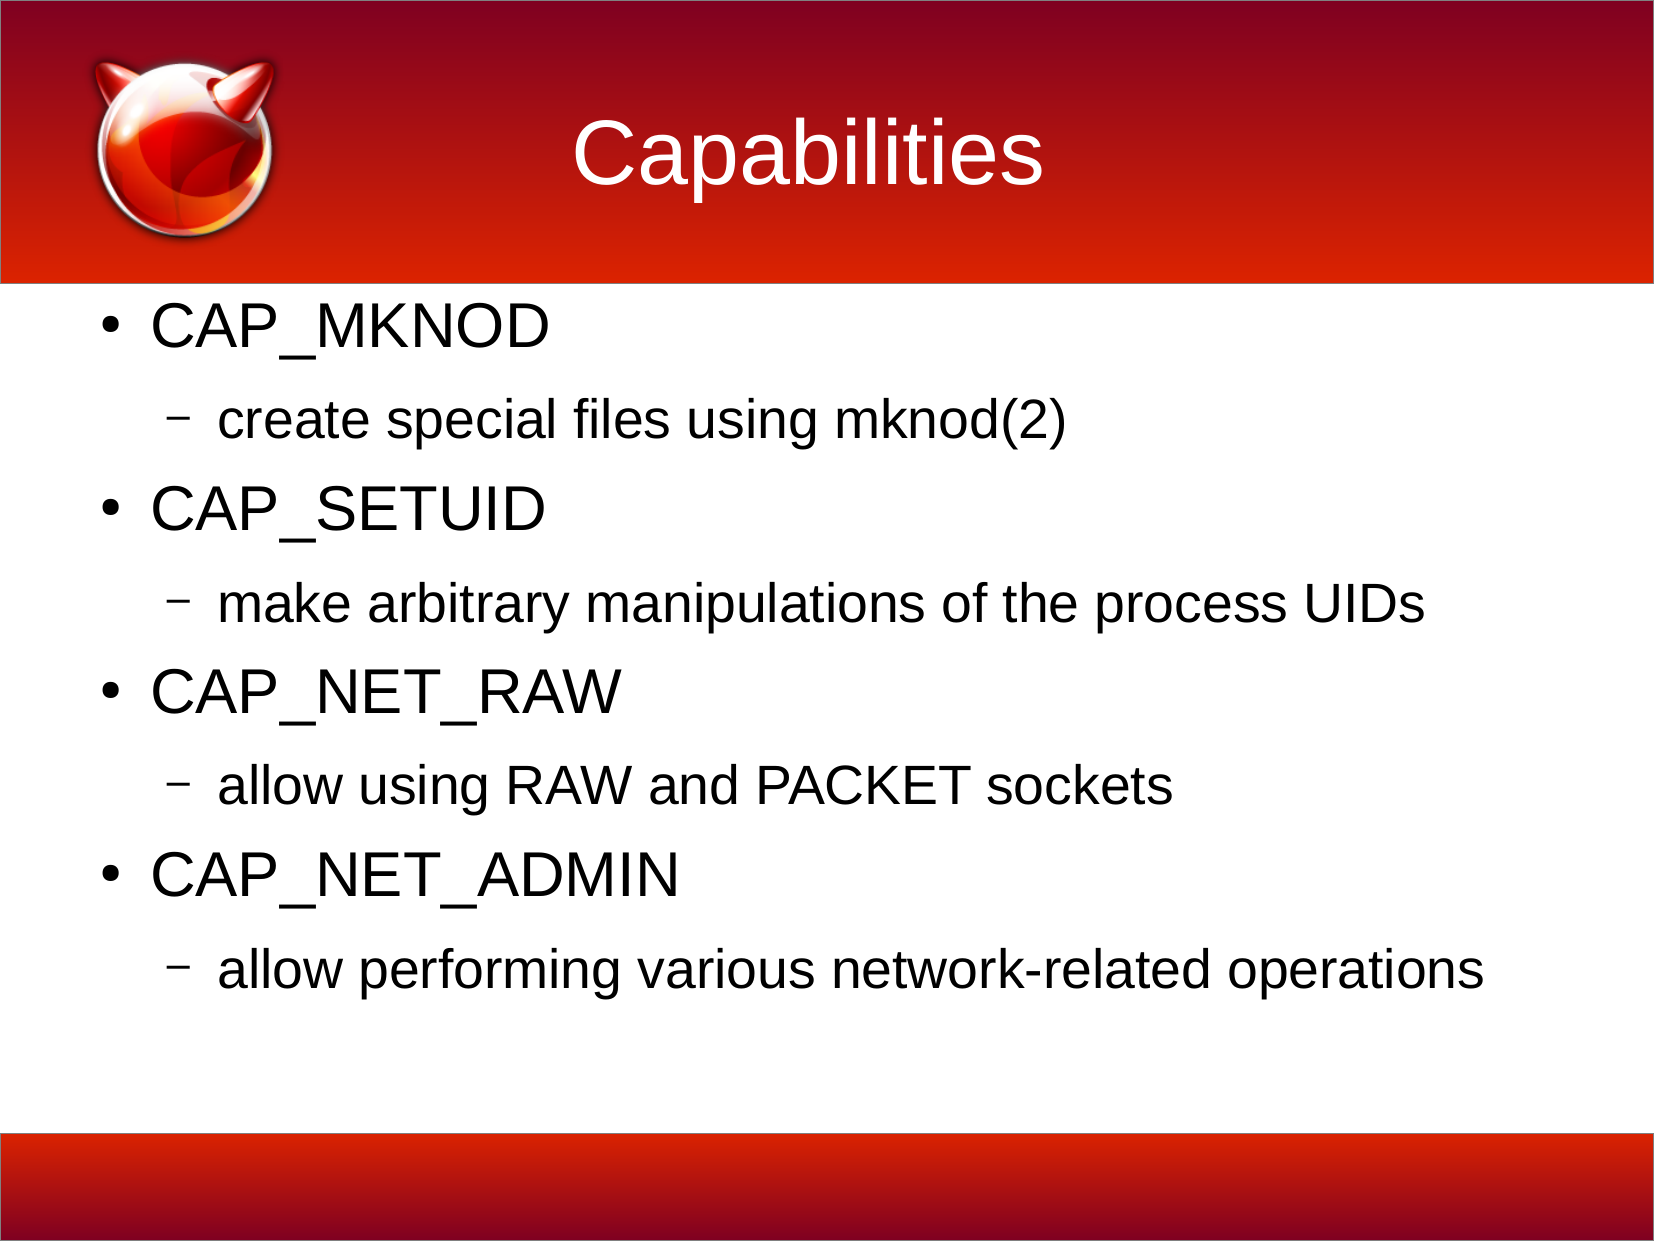

# Capabilities
CAP_MKNOD
create special files using mknod(2)
CAP_SETUID
make arbitrary manipulations of the process UIDs
CAP_NET_RAW
allow using RAW and PACKET sockets
CAP_NET_ADMIN
allow performing various network-related operations